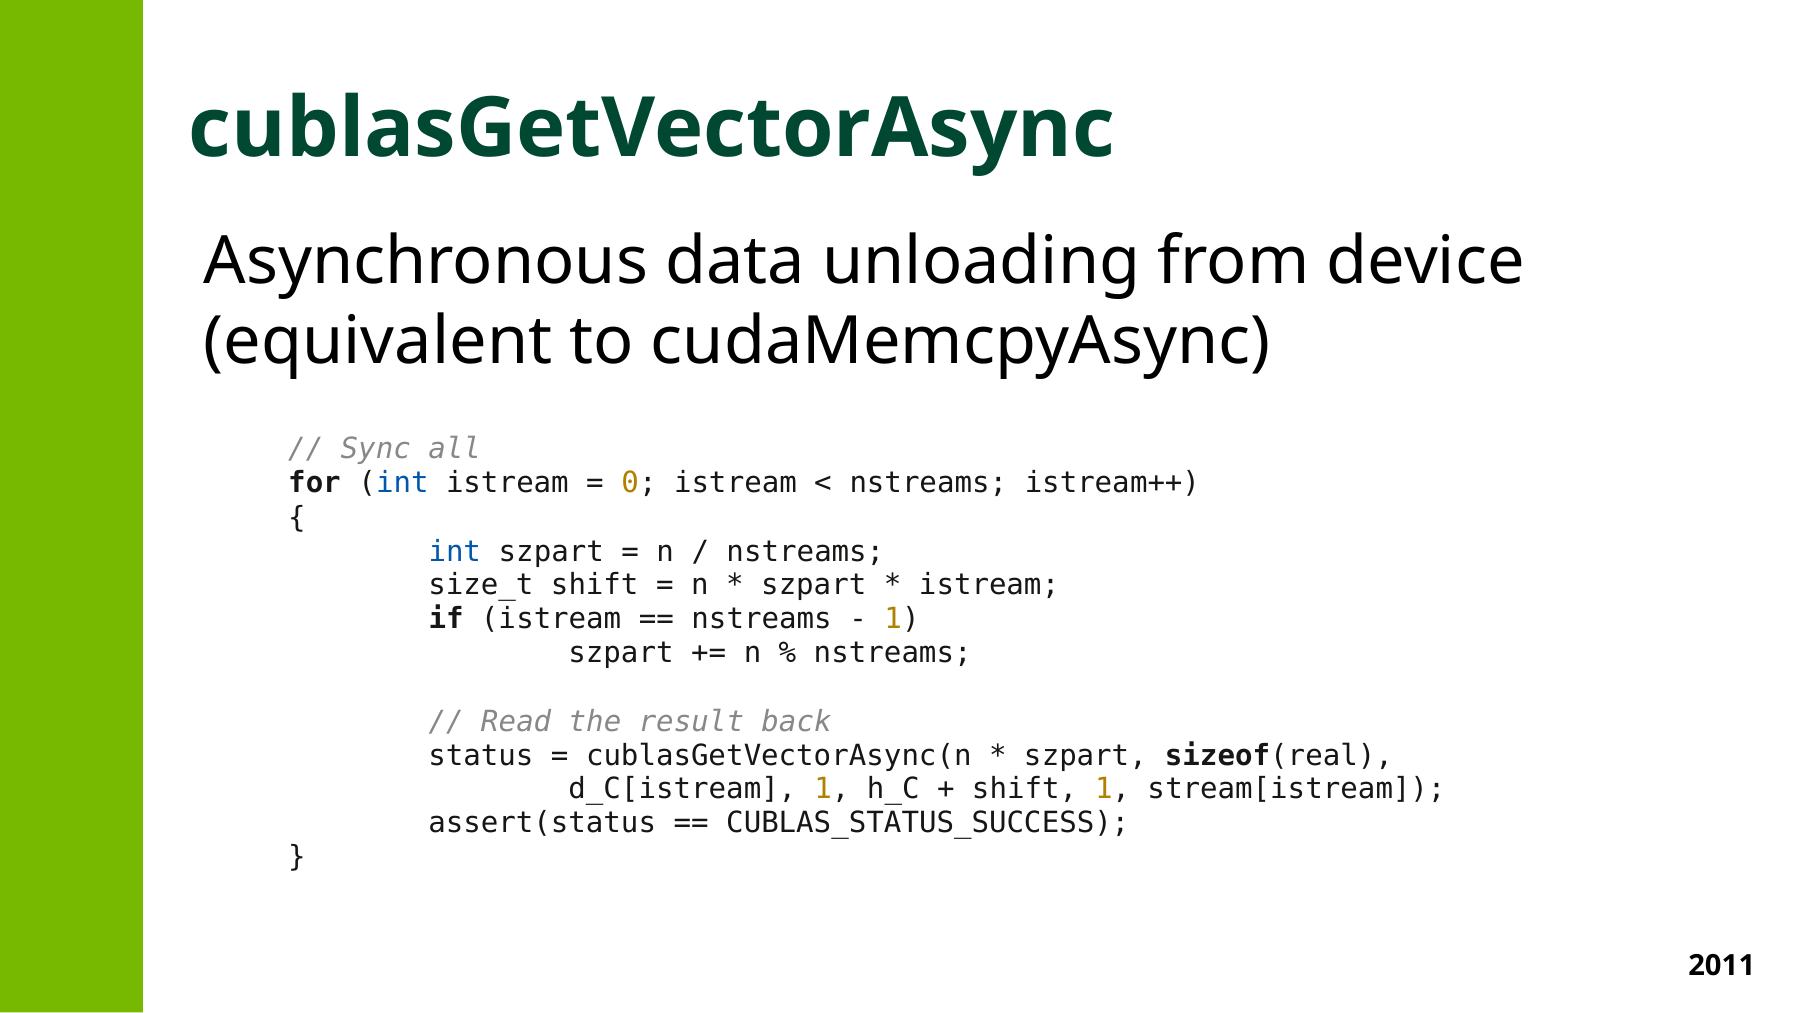

# cublasGetVectorAsync
Asynchronous data unloading from device (equivalent to cudaMemcpyAsync)